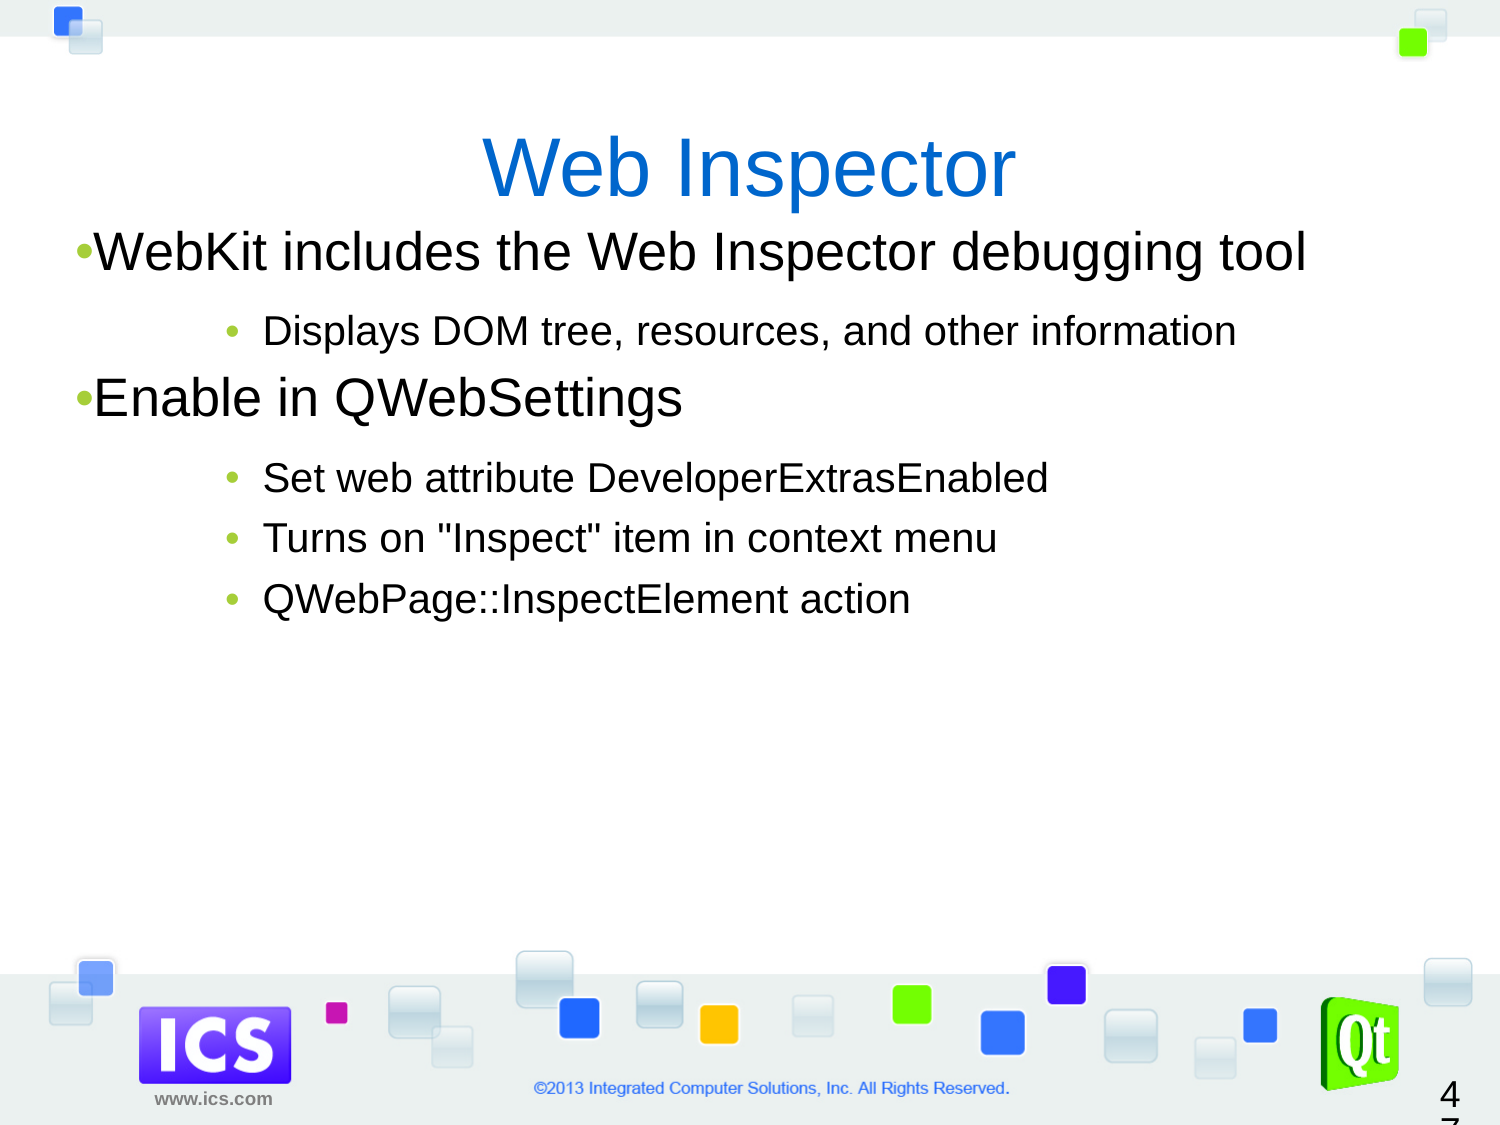

# Web Inspector
WebKit includes the Web Inspector debugging tool
Displays DOM tree, resources, and other information
Enable in QWebSettings
Set web attribute DeveloperExtrasEnabled
Turns on "Inspect" item in context menu
QWebPage::InspectElement action